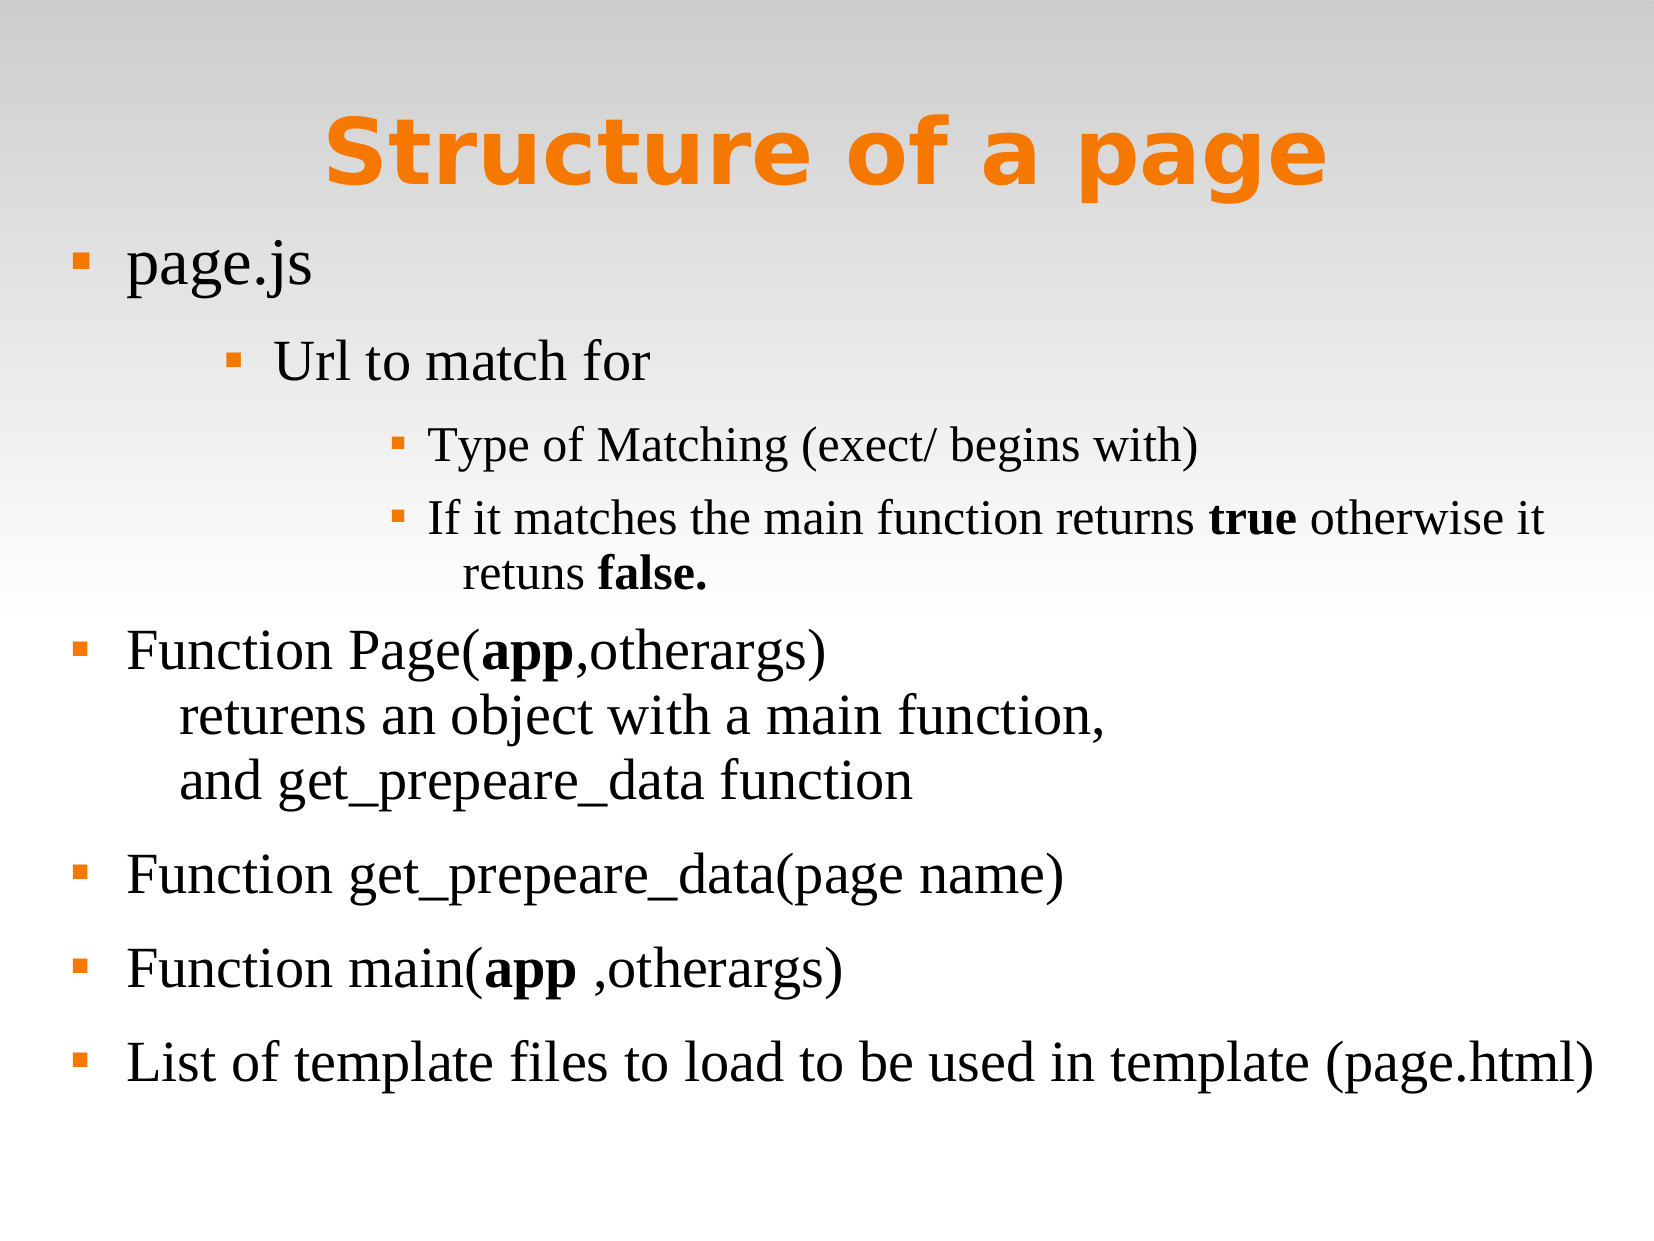

# Structure of a page
page.js
Url to match for
Type of Matching (exect/ begins with)
If it matches the main function returns true otherwise it retuns false.
Function Page(app,otherargs)
returens an object with a main function,
and get_prepeare_data function
Function get_prepeare_data(page name)
Function main(app ,otherargs)
List of template files to load to be used in template (page.html)